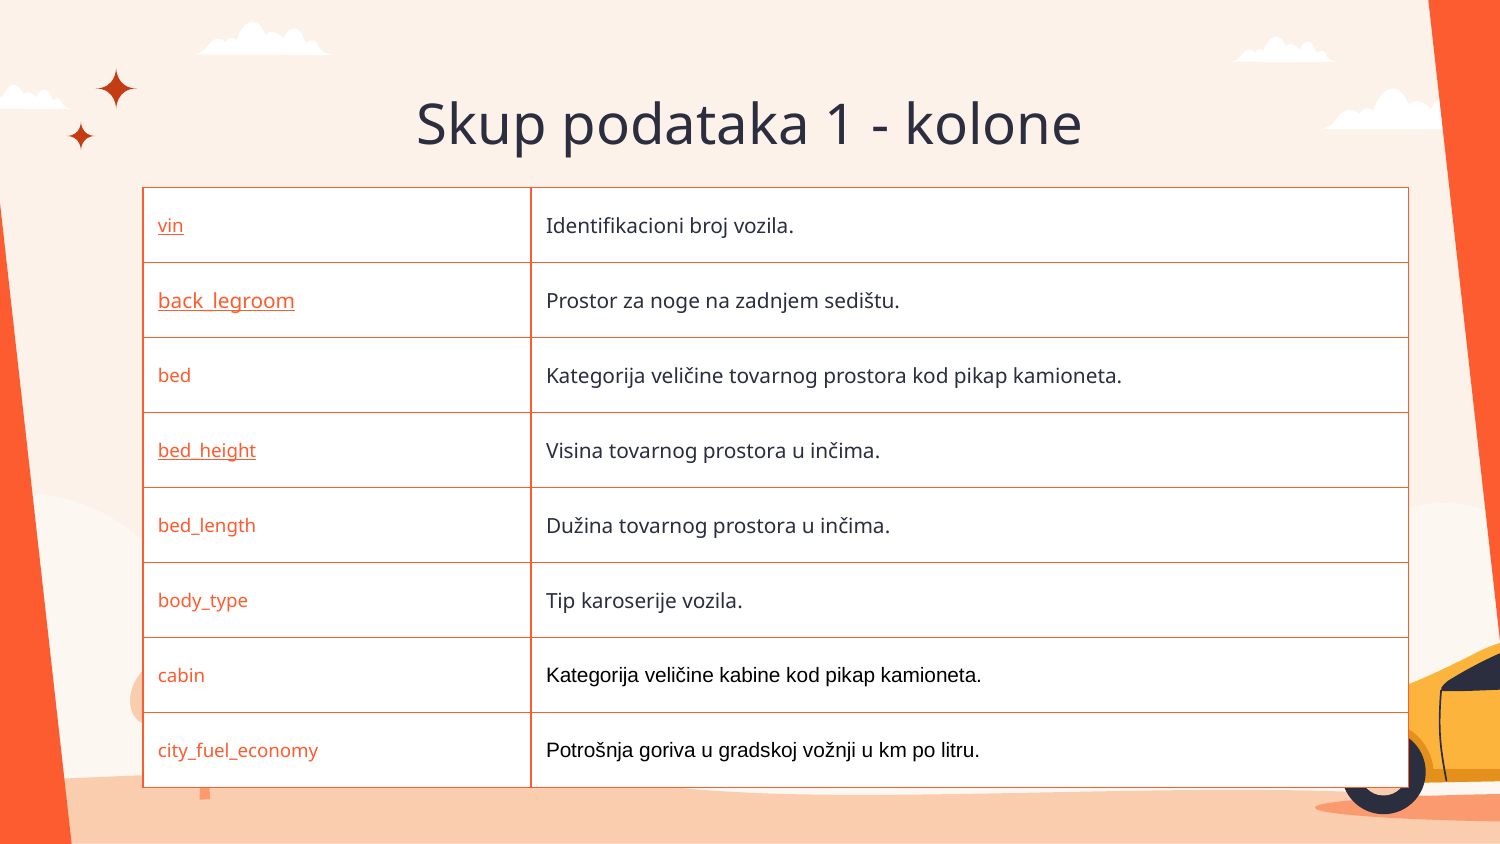

# Skup podataka 1 - kolone
| vin | Identifikacioni broj vozila. |
| --- | --- |
| back\_legroom | Prostor za noge na zadnjem sedištu. |
| bed | Kategorija veličine tovarnog prostora kod pikap kamioneta. |
| bed\_height | Visina tovarnog prostora u inčima. |
| bed\_length | Dužina tovarnog prostora u inčima. |
| body\_type | Tip karoserije vozila. |
| cabin | Kategorija veličine kabine kod pikap kamioneta. |
| city\_fuel\_economy | Potrošnja goriva u gradskoj vožnji u km po litru. |